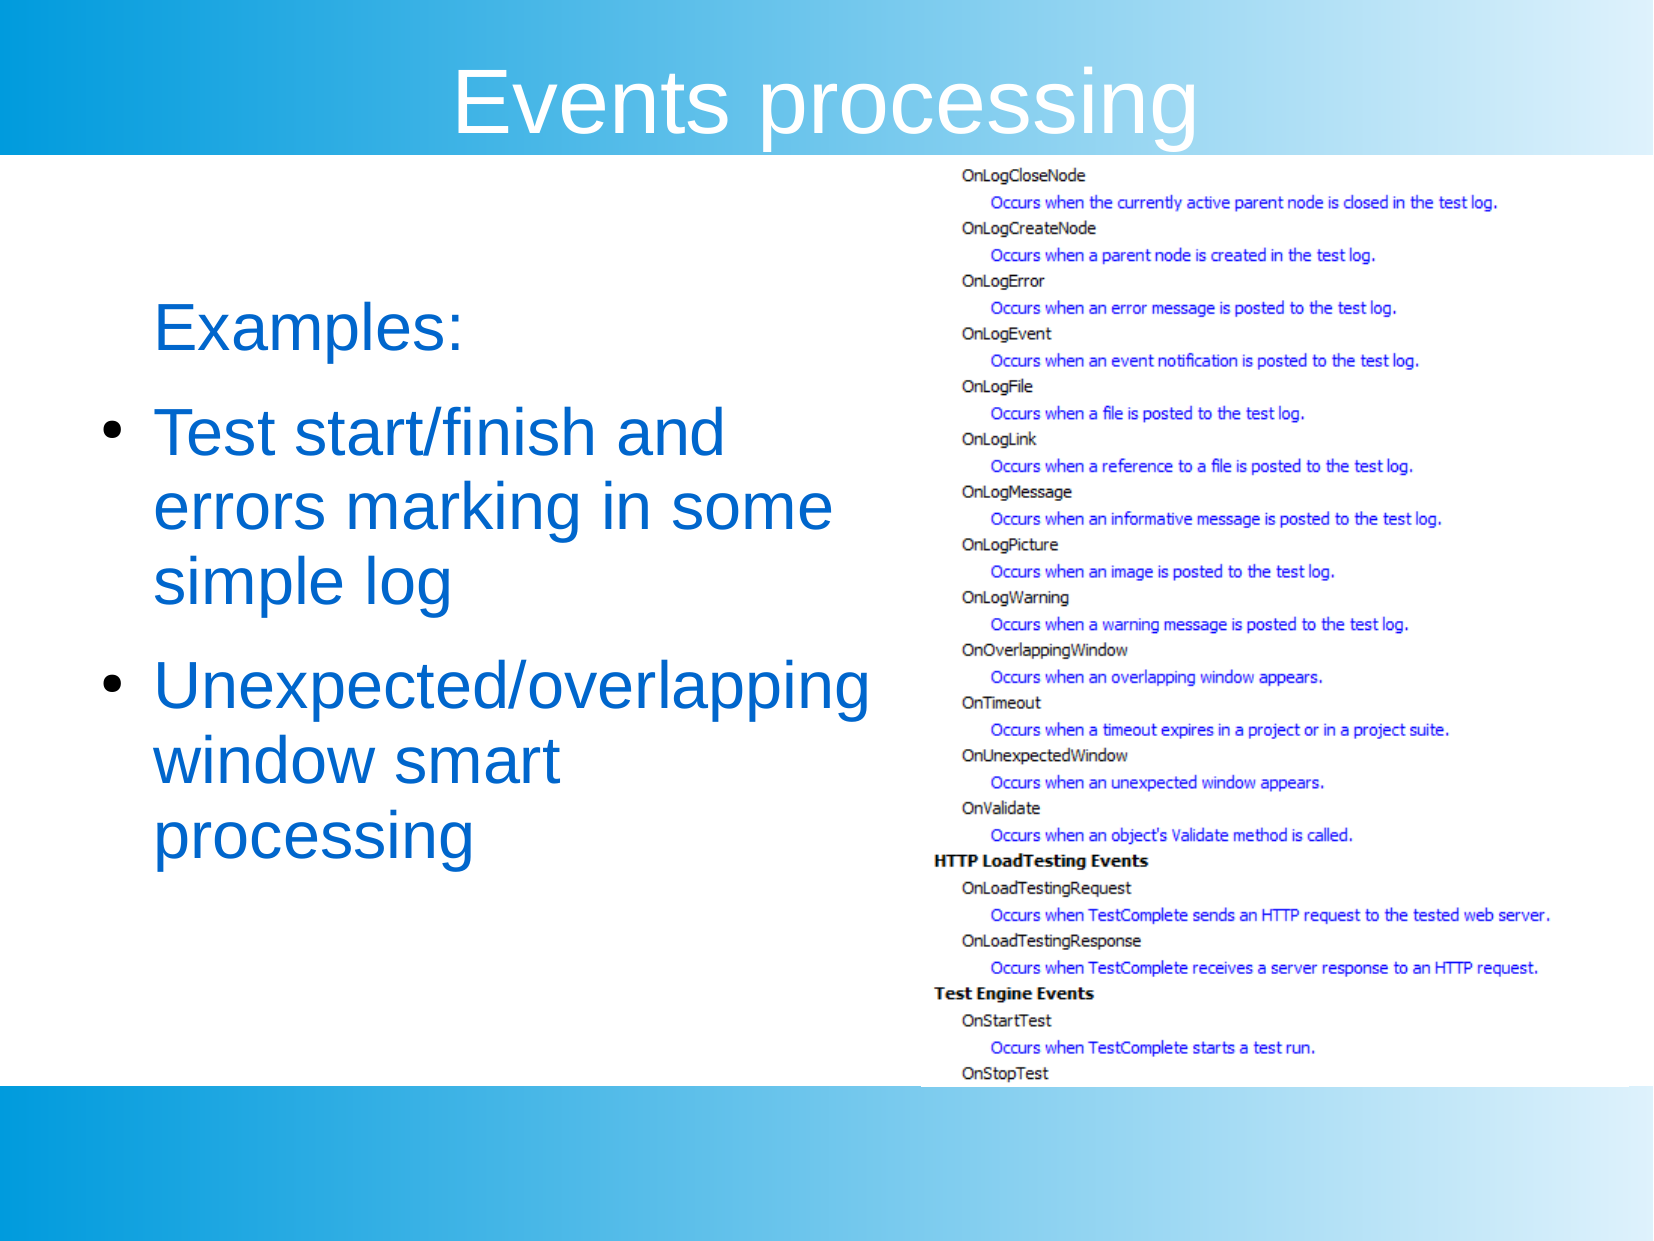

# Events processing
Examples:
Test start/finish and errors marking in some simple log
Unexpected/overlapping window smart processing